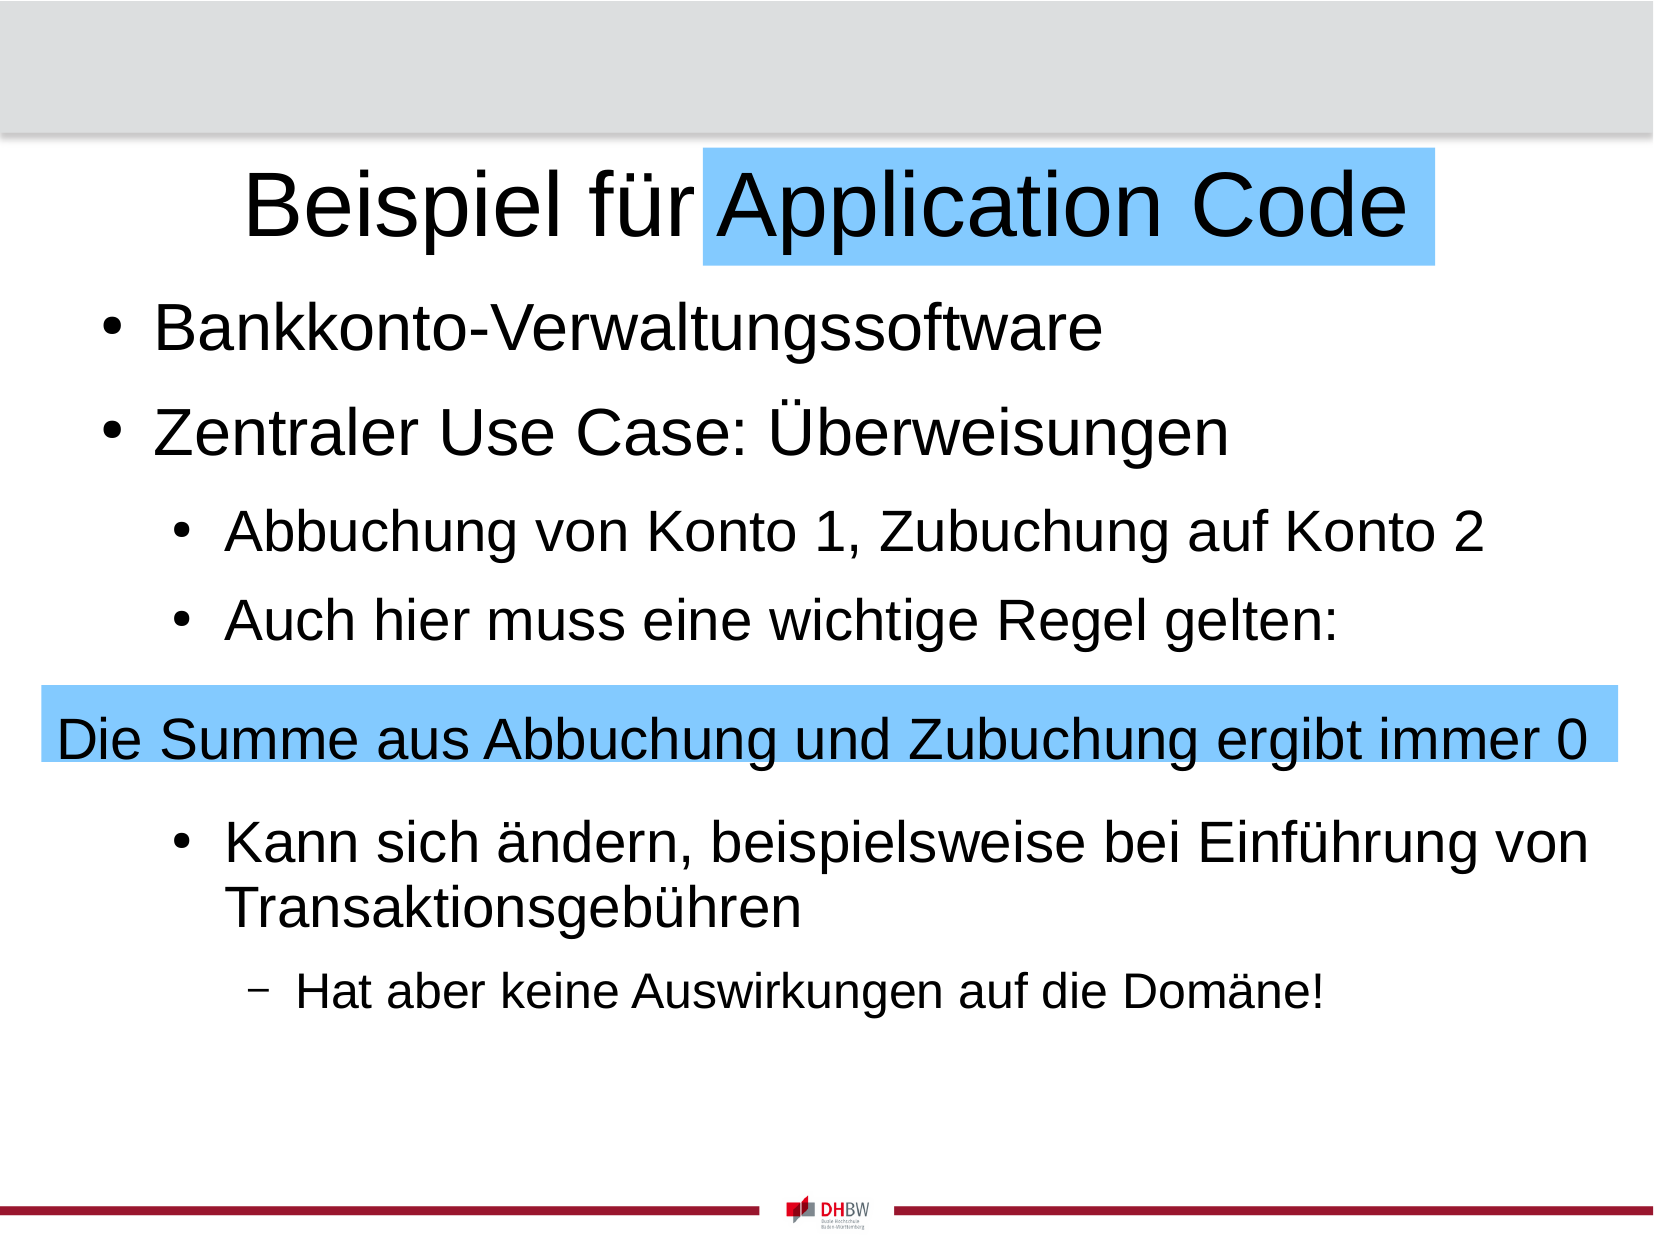

# Beispiel für Application Code
Bankkonto-Verwaltungssoftware
Zentraler Use Case: Überweisungen
Abbuchung von Konto 1, Zubuchung auf Konto 2
Auch hier muss eine wichtige Regel gelten:
Die Summe aus Abbuchung und Zubuchung ergibt immer 0
Kann sich ändern, beispielsweise bei Einführung von Transaktionsgebühren
Hat aber keine Auswirkungen auf die Domäne!